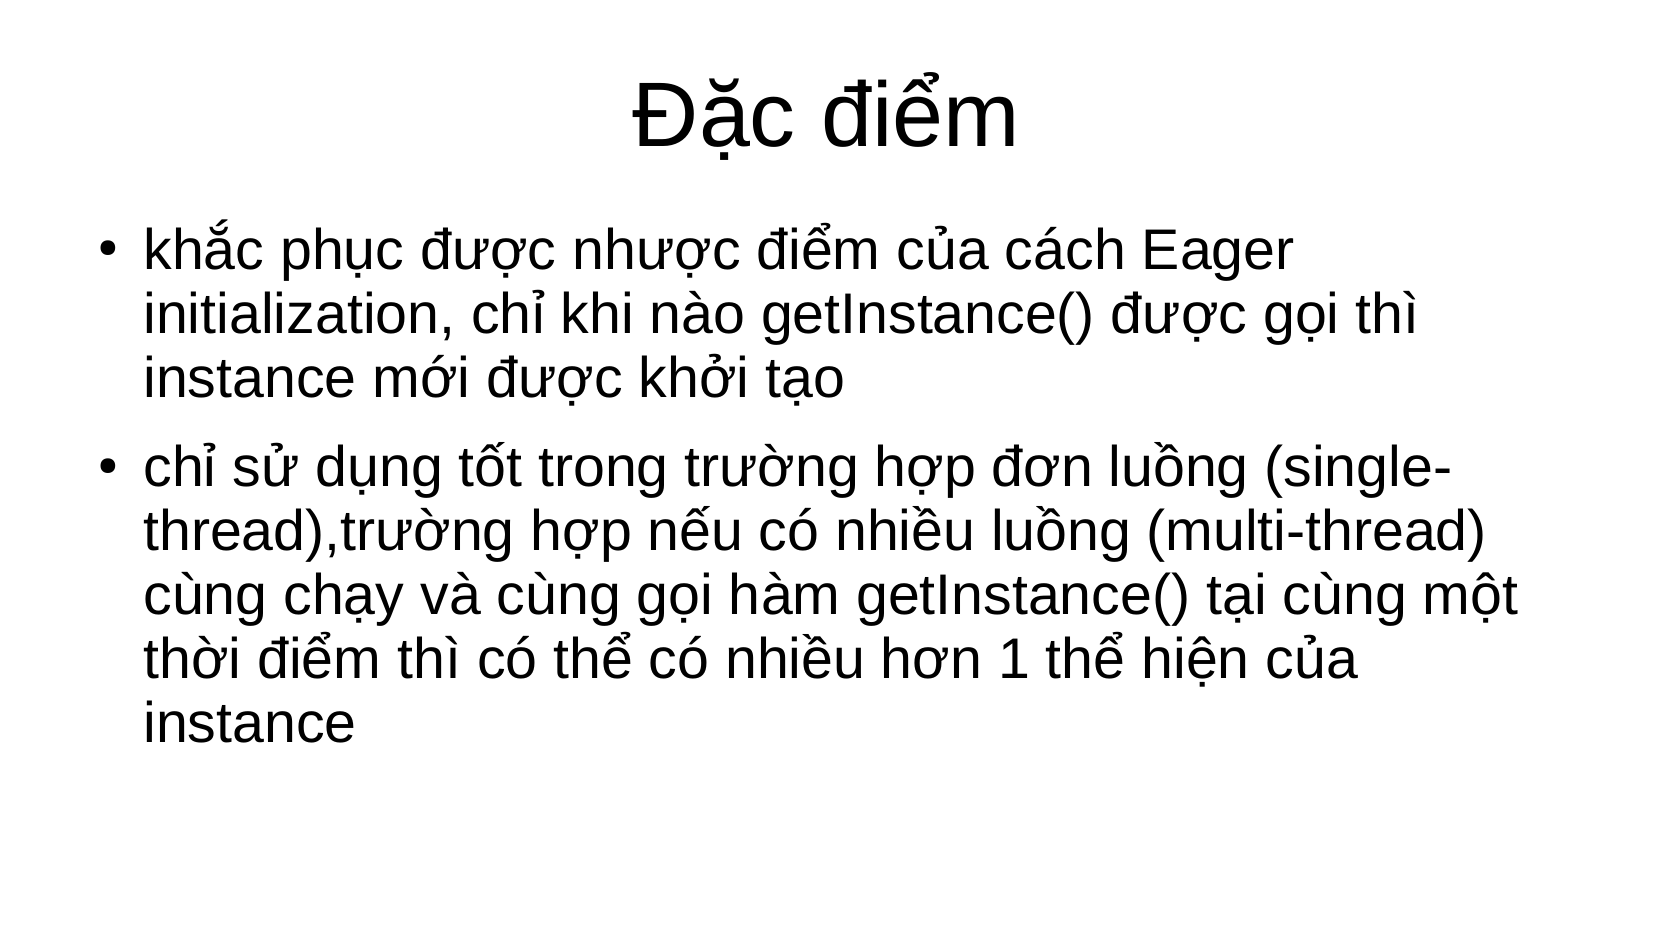

# Đặc điểm
khắc phục được nhược điểm của cách Eager initialization, chỉ khi nào getInstance() được gọi thì instance mới được khởi tạo
chỉ sử dụng tốt trong trường hợp đơn luồng (single-thread),trường hợp nếu có nhiều luồng (multi-thread) cùng chạy và cùng gọi hàm getInstance() tại cùng một thời điểm thì có thể có nhiều hơn 1 thể hiện của instance